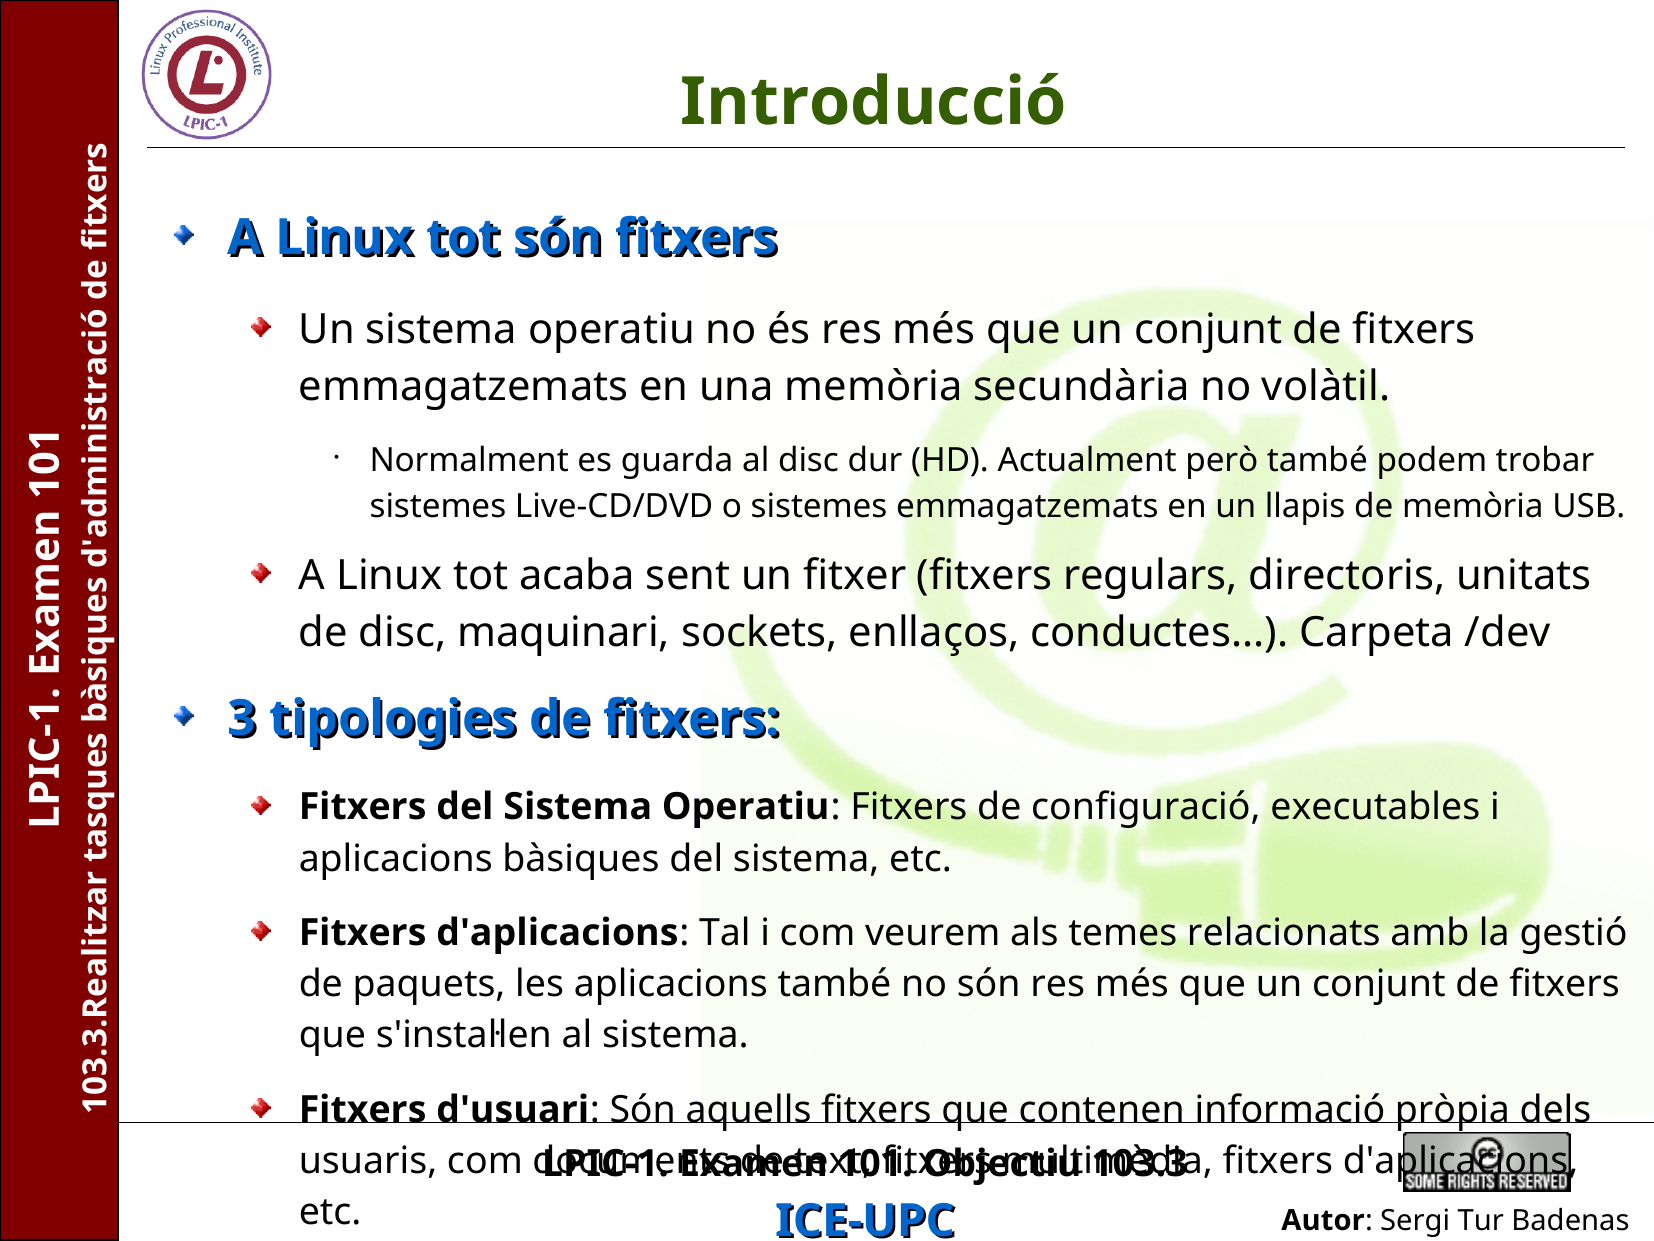

# Introducció
A Linux tot són fitxers
Un sistema operatiu no és res més que un conjunt de fitxers emmagatzemats en una memòria secundària no volàtil.
Normalment es guarda al disc dur (HD). Actualment però també podem trobar sistemes Live-CD/DVD o sistemes emmagatzemats en un llapis de memòria USB.
A Linux tot acaba sent un fitxer (fitxers regulars, directoris, unitats de disc, maquinari, sockets, enllaços, conductes...). Carpeta /dev
3 tipologies de fitxers:
Fitxers del Sistema Operatiu: Fitxers de configuració, executables i aplicacions bàsiques del sistema, etc.
Fitxers d'aplicacions: Tal i com veurem als temes relacionats amb la gestió de paquets, les aplicacions també no són res més que un conjunt de fitxers que s'instal·len al sistema.
Fitxers d'usuari: Són aquells fitxers que contenen informació pròpia dels usuaris, com documents de text, fitxers multimèdia, fitxers d'aplicacions, etc.